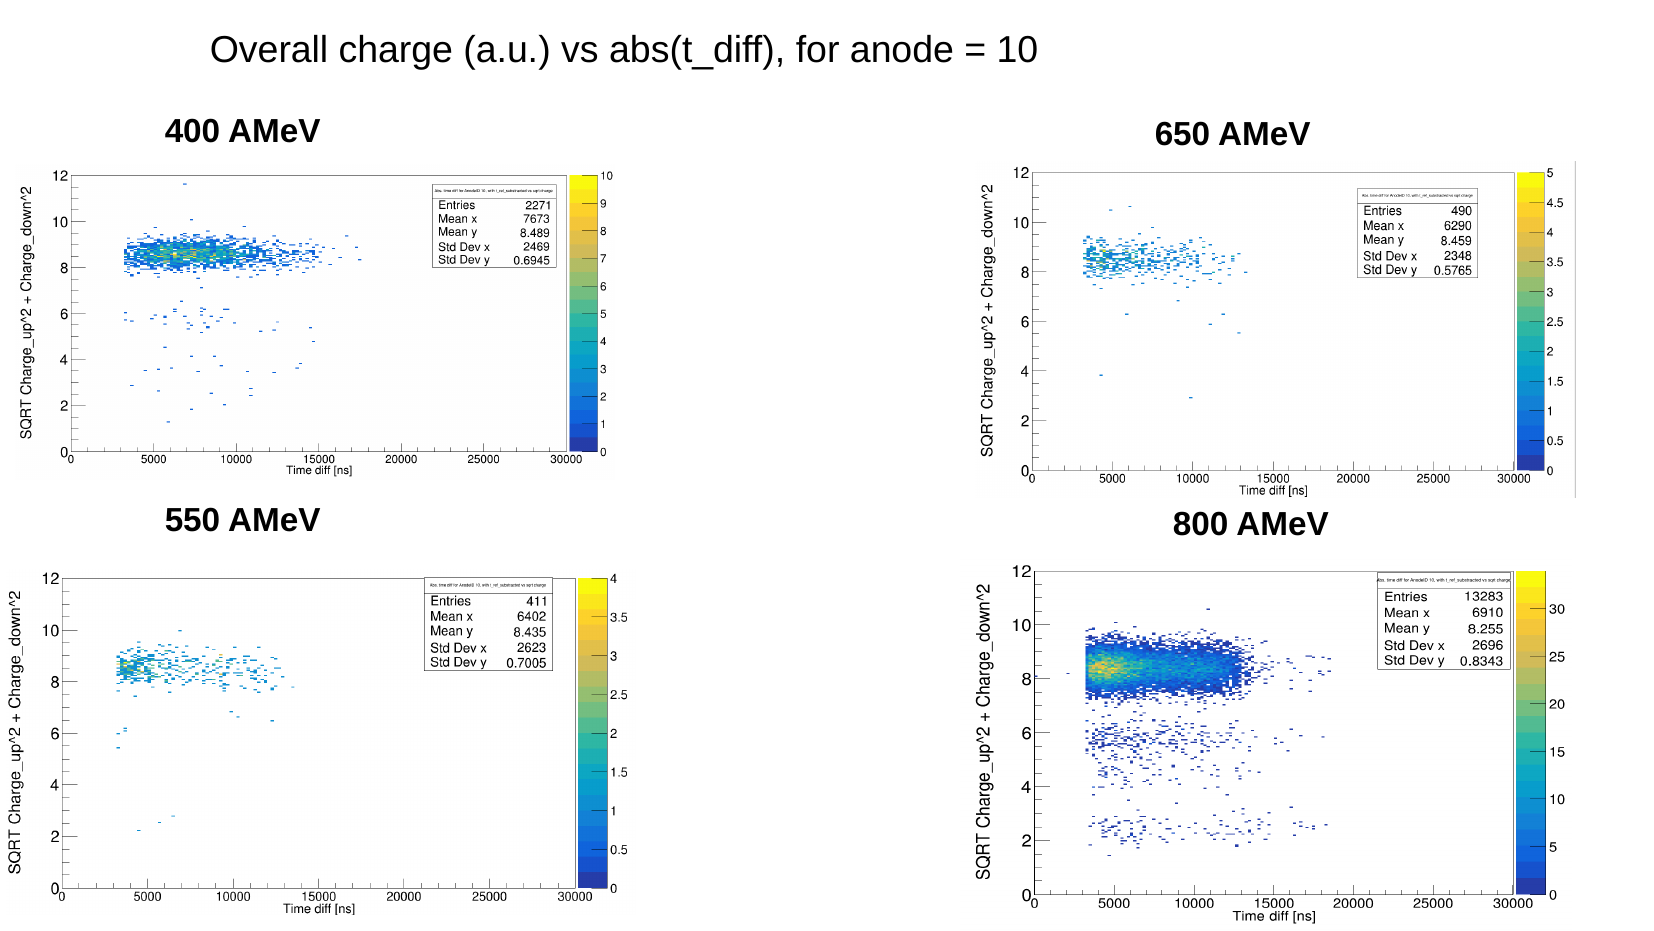

Overall charge (a.u.) vs abs(t_diff), for anode = 10
400 AMeV
650 AMeV
550 AMeV
800 AMeV